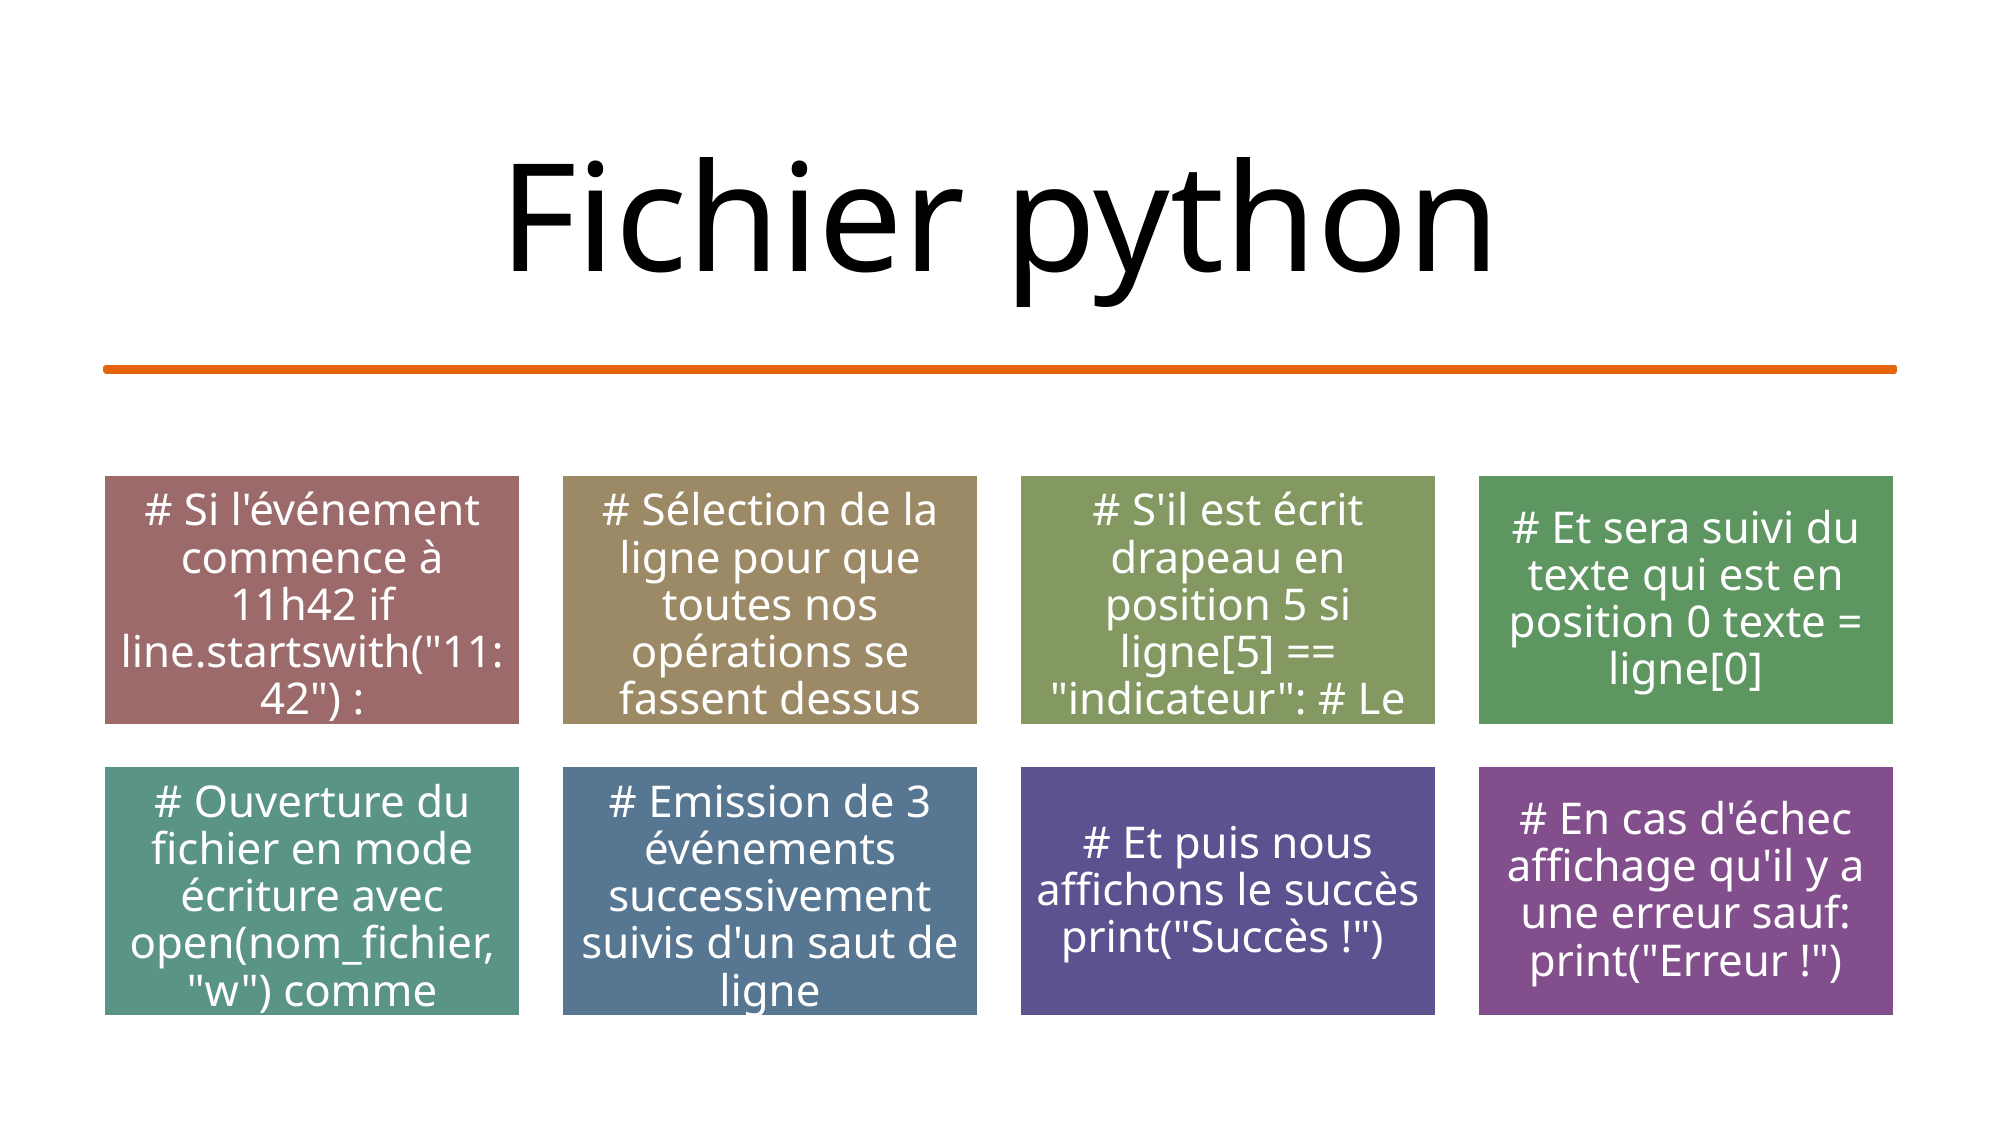

# Fichier python
# Si l'événement commence à 11h42 if line.startswith("11:42") :
# Sélection de la ligne pour que toutes nos opérations se fassent dessus événements.append(ligne)
# S'il est écrit drapeau en position 5 si ligne[5] == "indicateur": # Le nom de l'événement aura pour nom "heure" nom = "heure"
# Et sera suivi du texte qui est en position 0 texte = ligne[0]
# Ouverture du fichier en mode écriture avec open(nom_fichier, "w") comme fichier :
# Emission de 3 événements successivement suivis d'un saut de ligne fichier.write(f"{nom} : {texte}\n") # Nous fermons les fichiers fichier.close()
# Et puis nous affichons le succès print("Succès !")
# En cas d'échec affichage qu'il y a une erreur sauf: print("Erreur !")